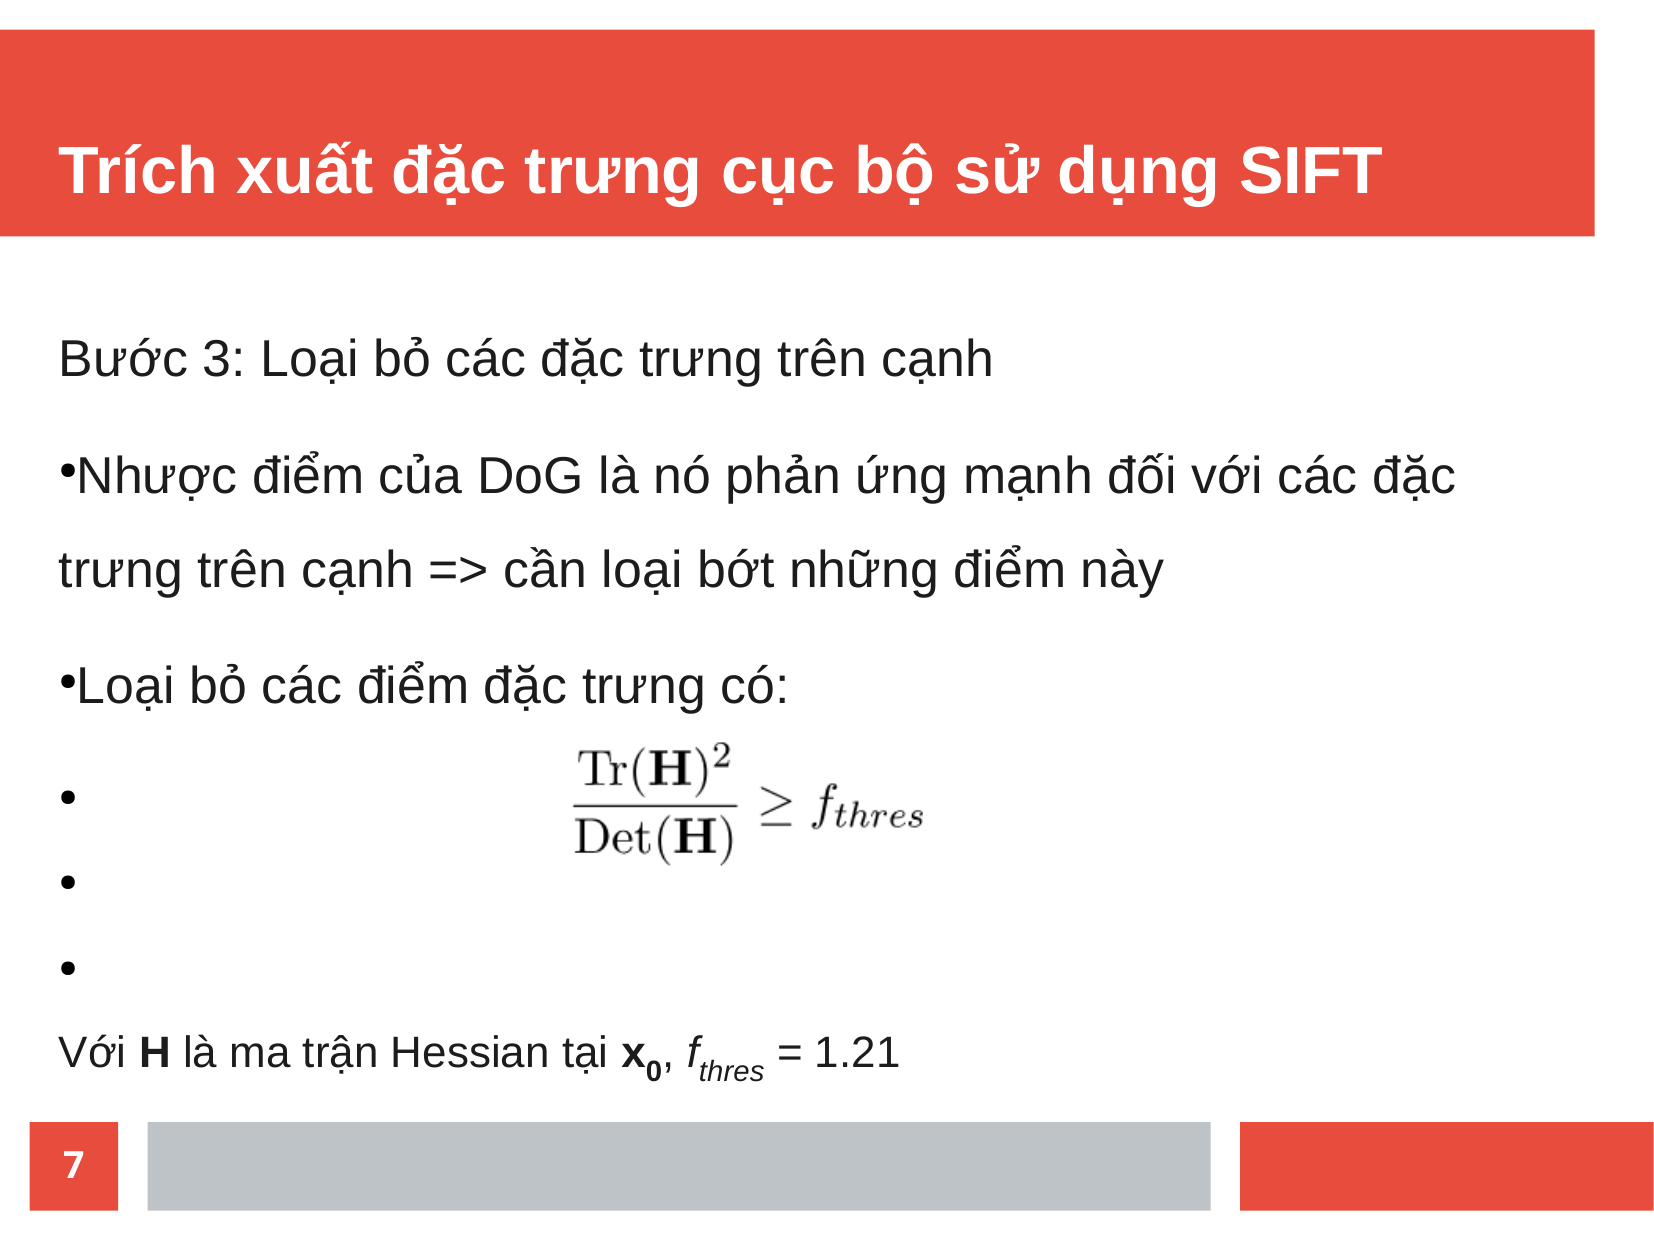

# Trích xuất đặc trưng cục bộ sử dụng SIFT
Bước 3: Loại bỏ các đặc trưng trên cạnh
Nhược điểm của DoG là nó phản ứng mạnh đối với các đặc trưng trên cạnh => cần loại bớt những điểm này
Loại bỏ các điểm đặc trưng có:
Với H là ma trận Hessian tại x0, fthres = 1.21